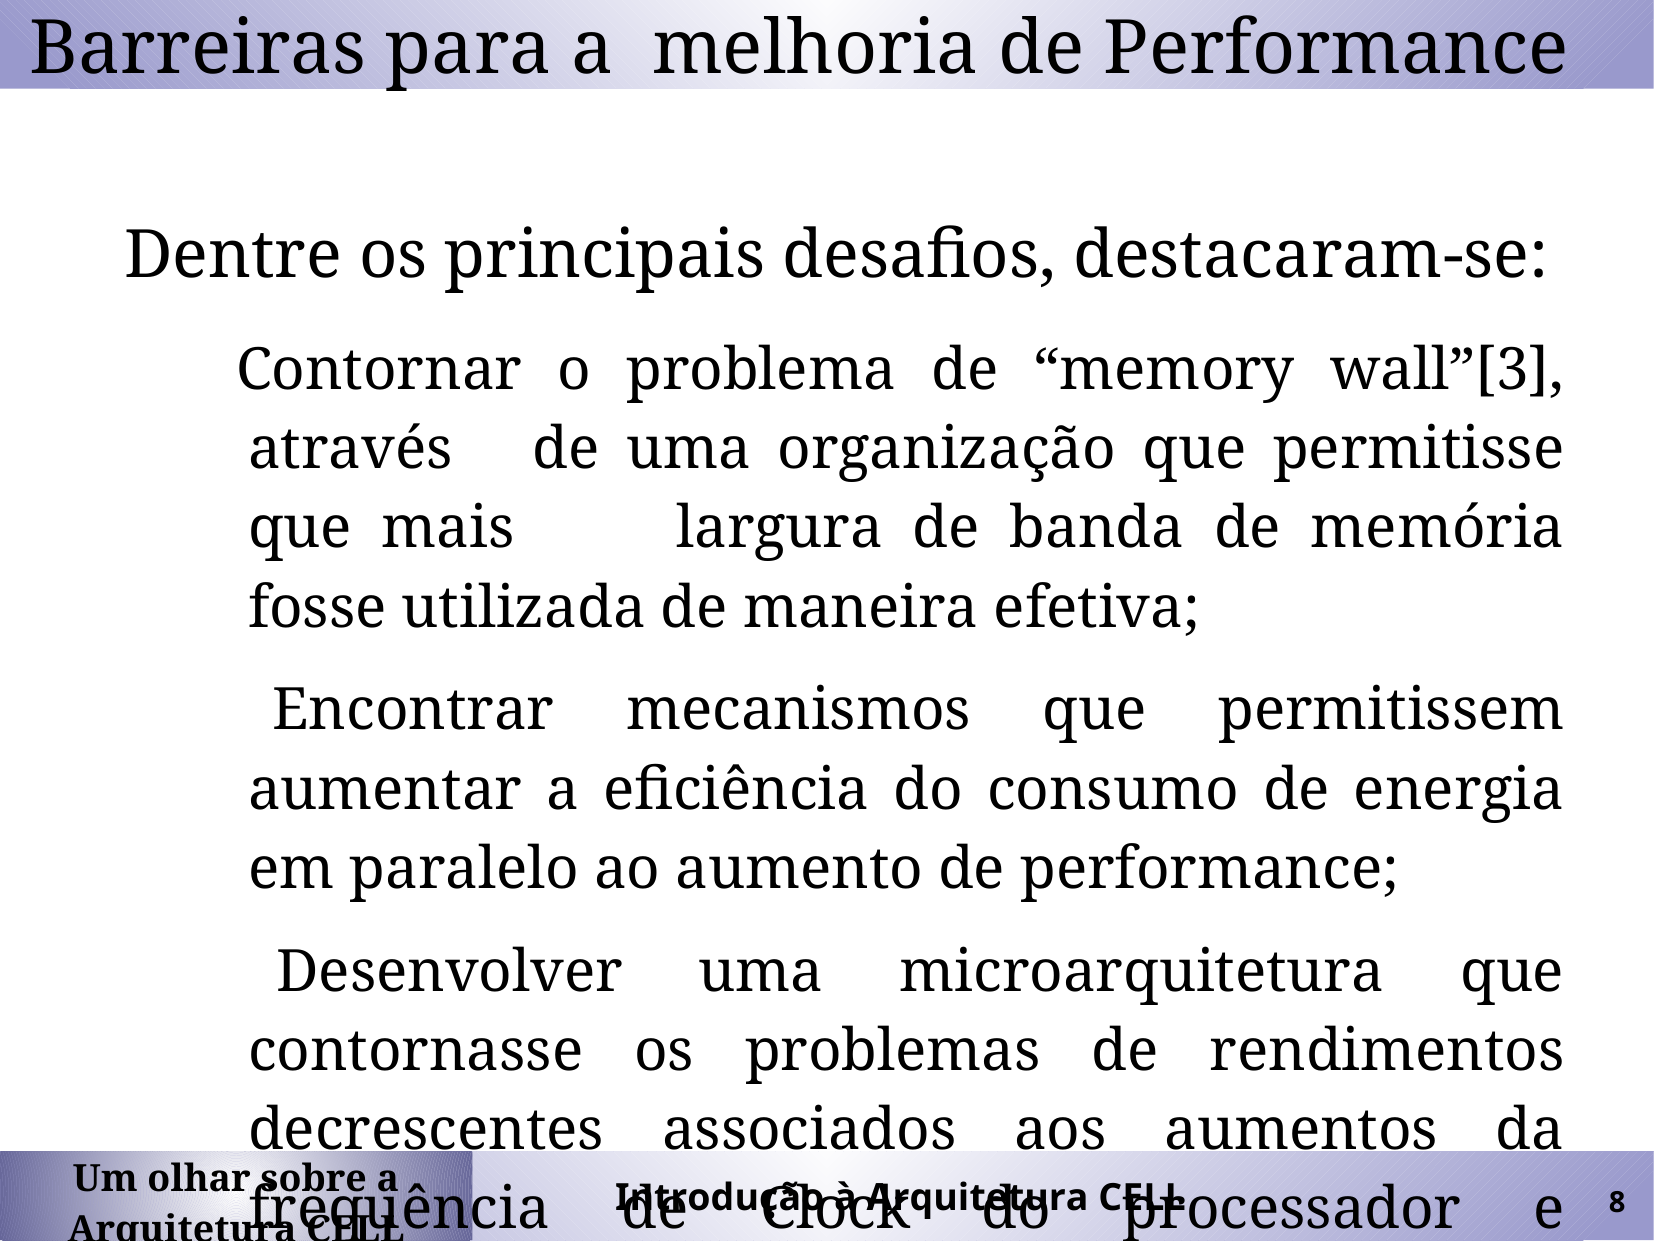

# Barreiras para a melhoria de Performance
Dentre os principais desafios, destacaram-se:
 Contornar o problema de “memory wall”[3], através de uma organização que permitisse que mais 		 largura de banda de memória fosse utilizada de maneira efetiva;
 Encontrar mecanismos que permitissem aumentar a eficiência do consumo de energia em paralelo ao aumento de performance;
 Desenvolver uma microarquitetura que contornasse os problemas de rendimentos decrescentes associados aos aumentos da frequência de Clock do processador e profundidade de Pipeline;
Introdução à Arquitetura CELL
8